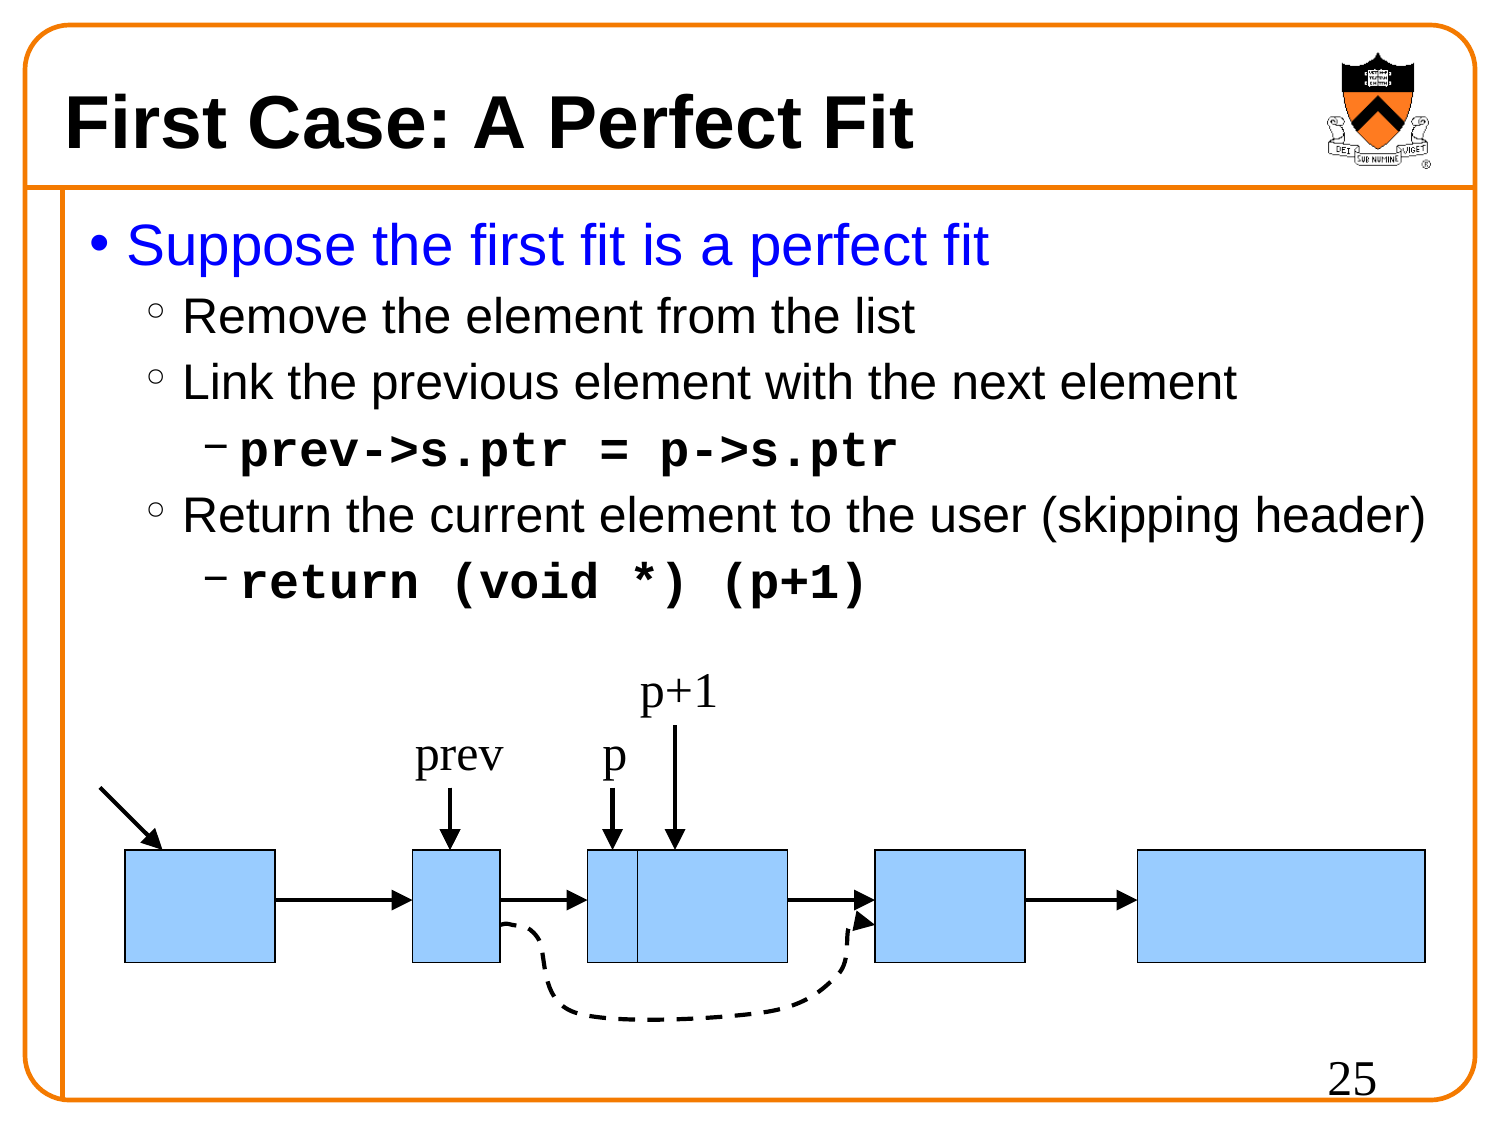

# First Case: A Perfect Fit
Suppose the first fit is a perfect fit
Remove the element from the list
Link the previous element with the next element
prev->s.ptr = p->s.ptr
Return the current element to the user (skipping header)
return (void *) (p+1)
p+1
prev
p
25